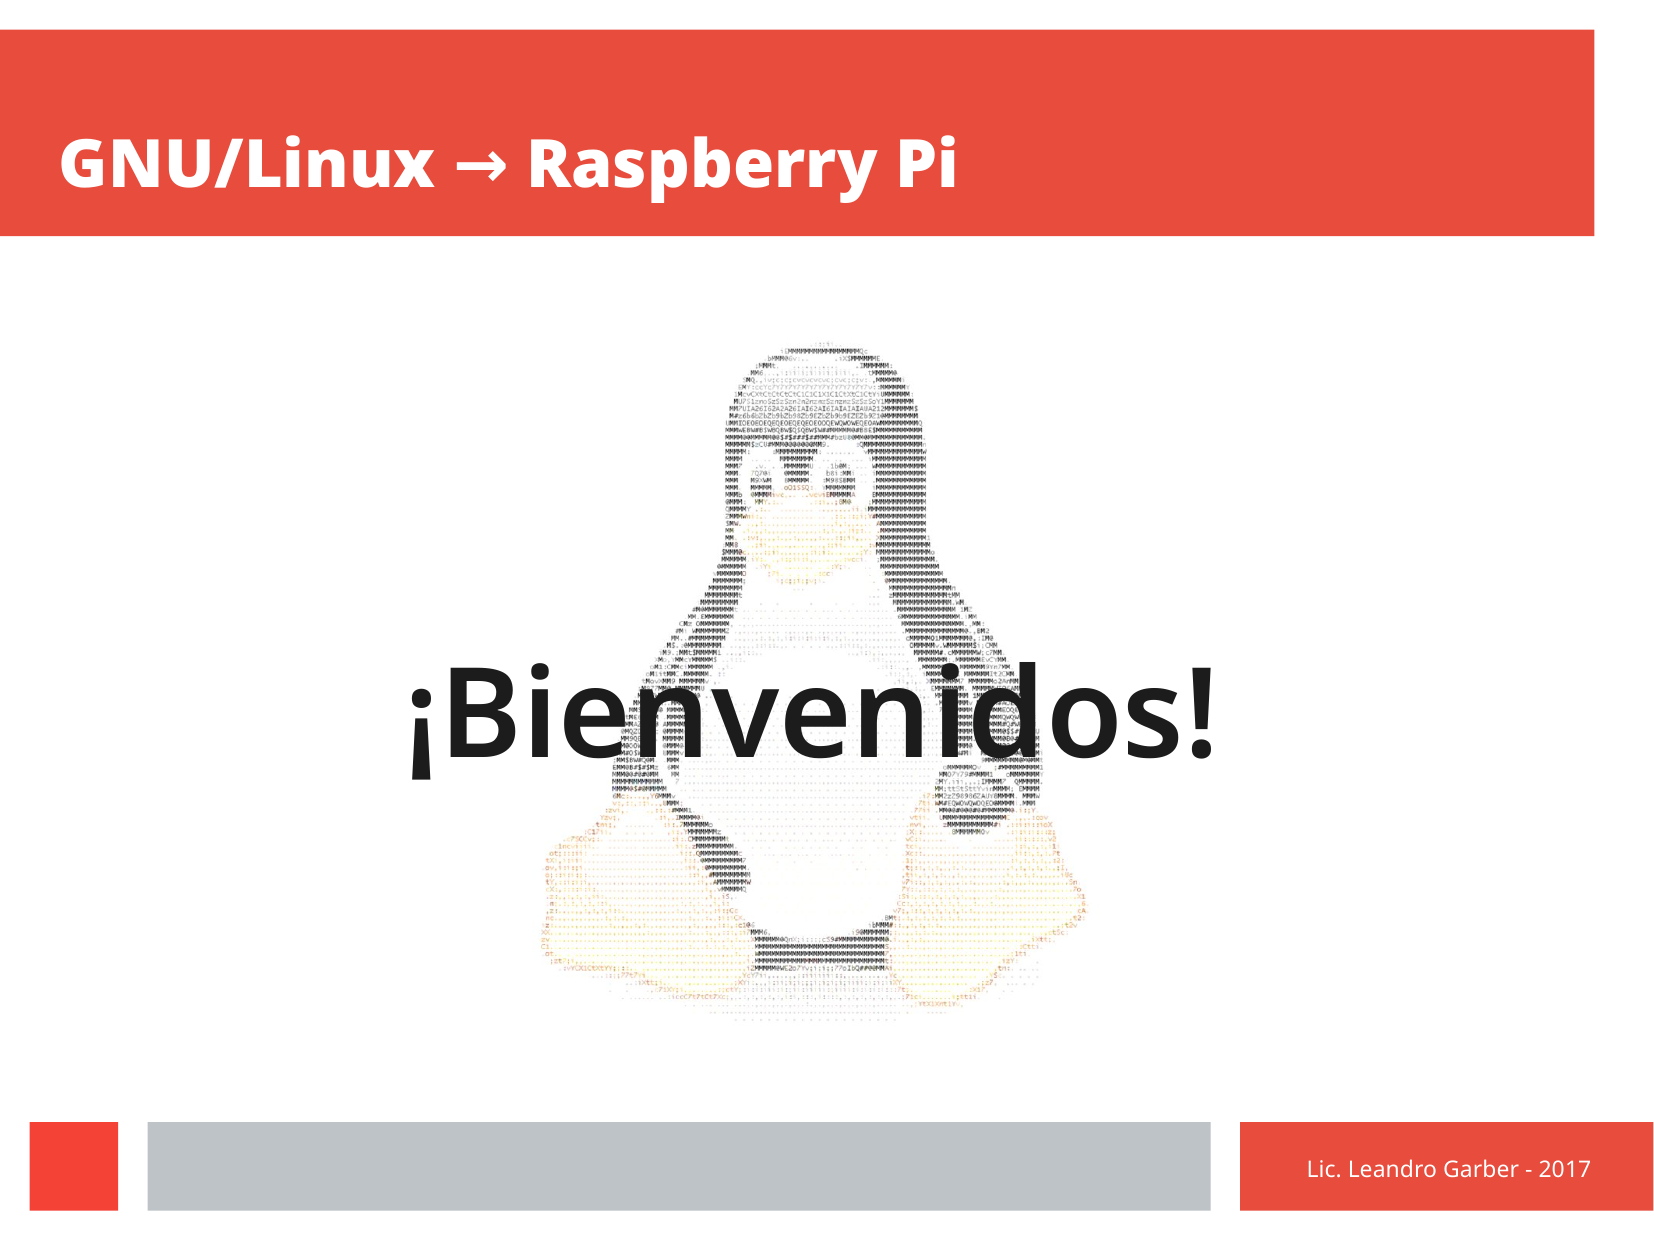

# GNU/Linux → Raspberry Pi
¡Bienvenidos!
Lic. Leandro Garber - 2017